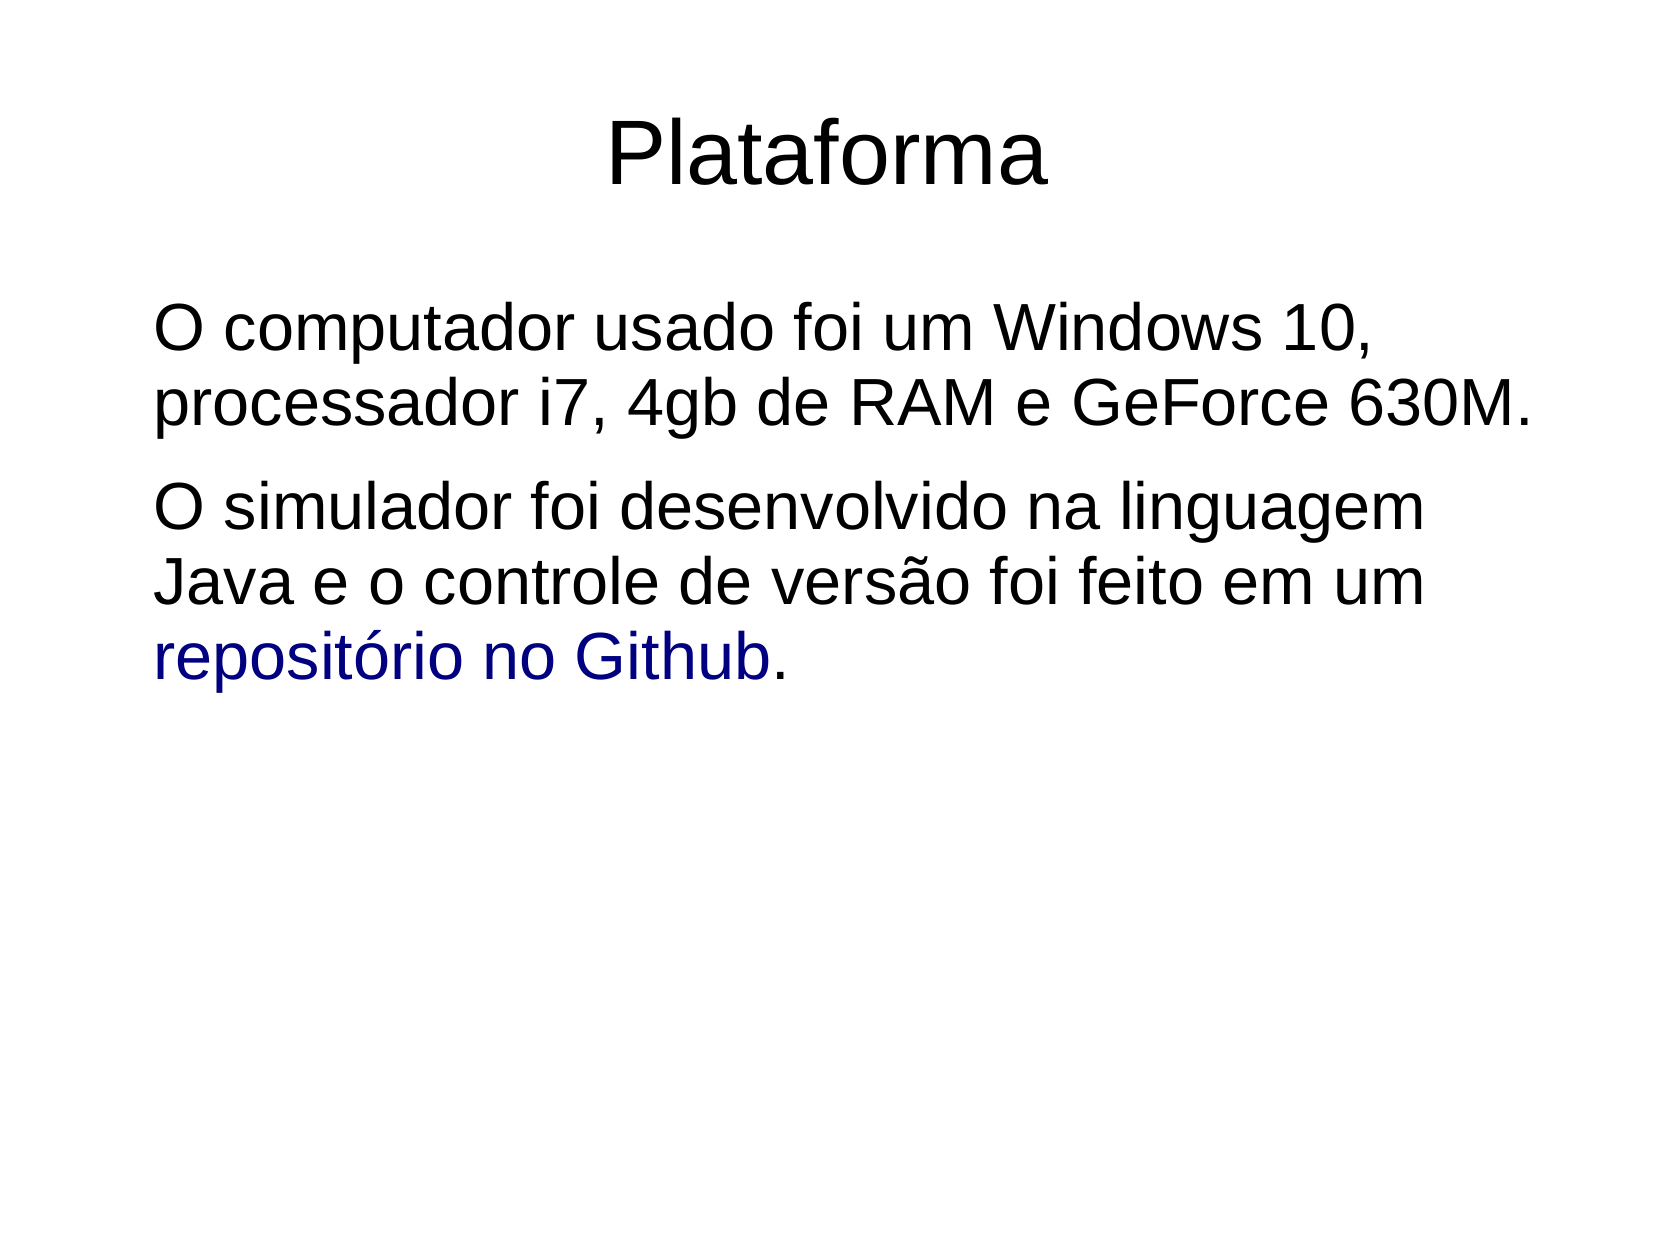

# Plataforma
O computador usado foi um Windows 10, processador i7, 4gb de RAM e GeForce 630M.
O simulador foi desenvolvido na linguagem Java e o controle de versão foi feito em um repositório no Github.